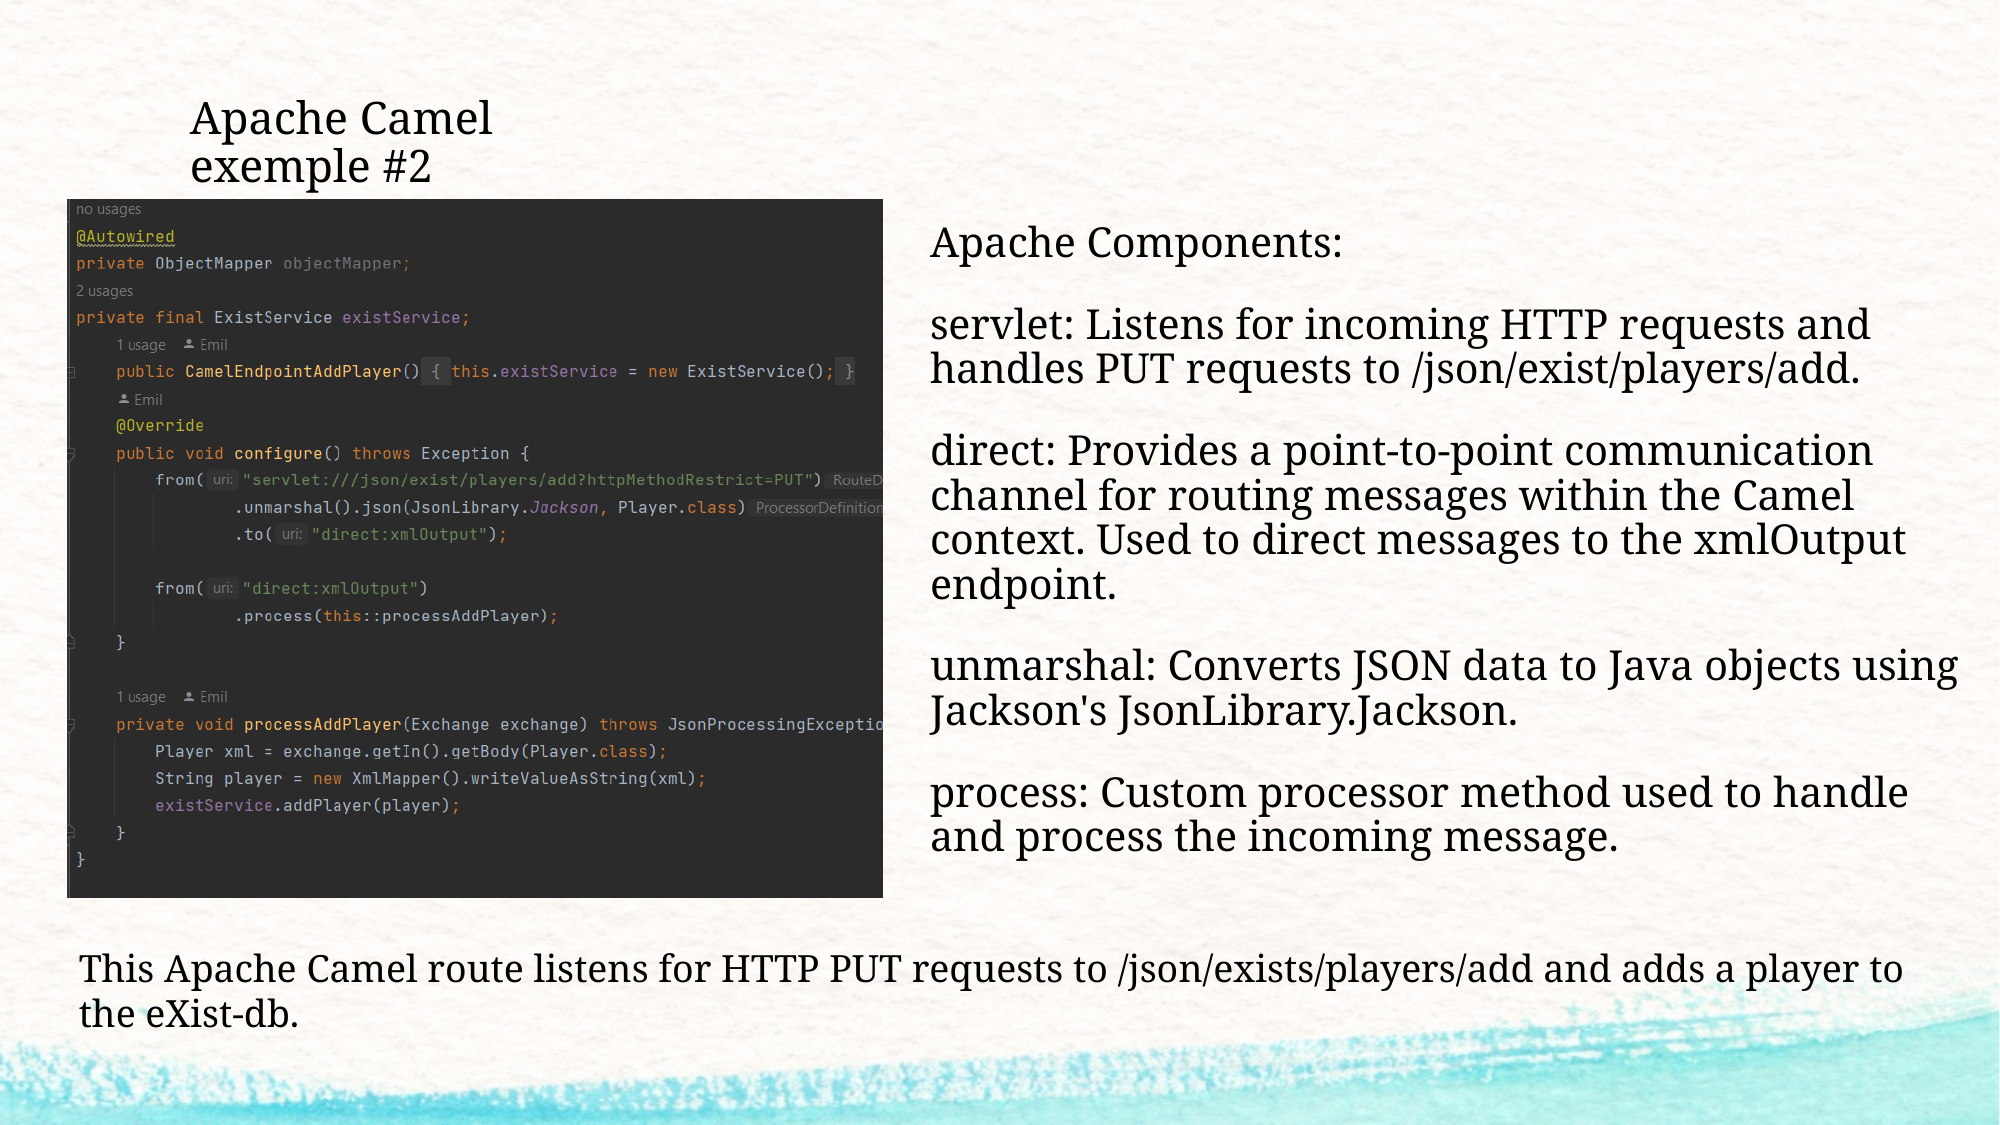

# Apache Camel exemple #2
Apache Components:
servlet: Listens for incoming HTTP requests and handles PUT requests to /json/exist/players/add.
direct: Provides a point-to-point communication channel for routing messages within the Camel context. Used to direct messages to the xmlOutput endpoint.
unmarshal: Converts JSON data to Java objects using Jackson's JsonLibrary.Jackson.
process: Custom processor method used to handle and process the incoming message.
This Apache Camel route listens for HTTP PUT requests to /json/exists/players/add and adds a player to the eXist-db.